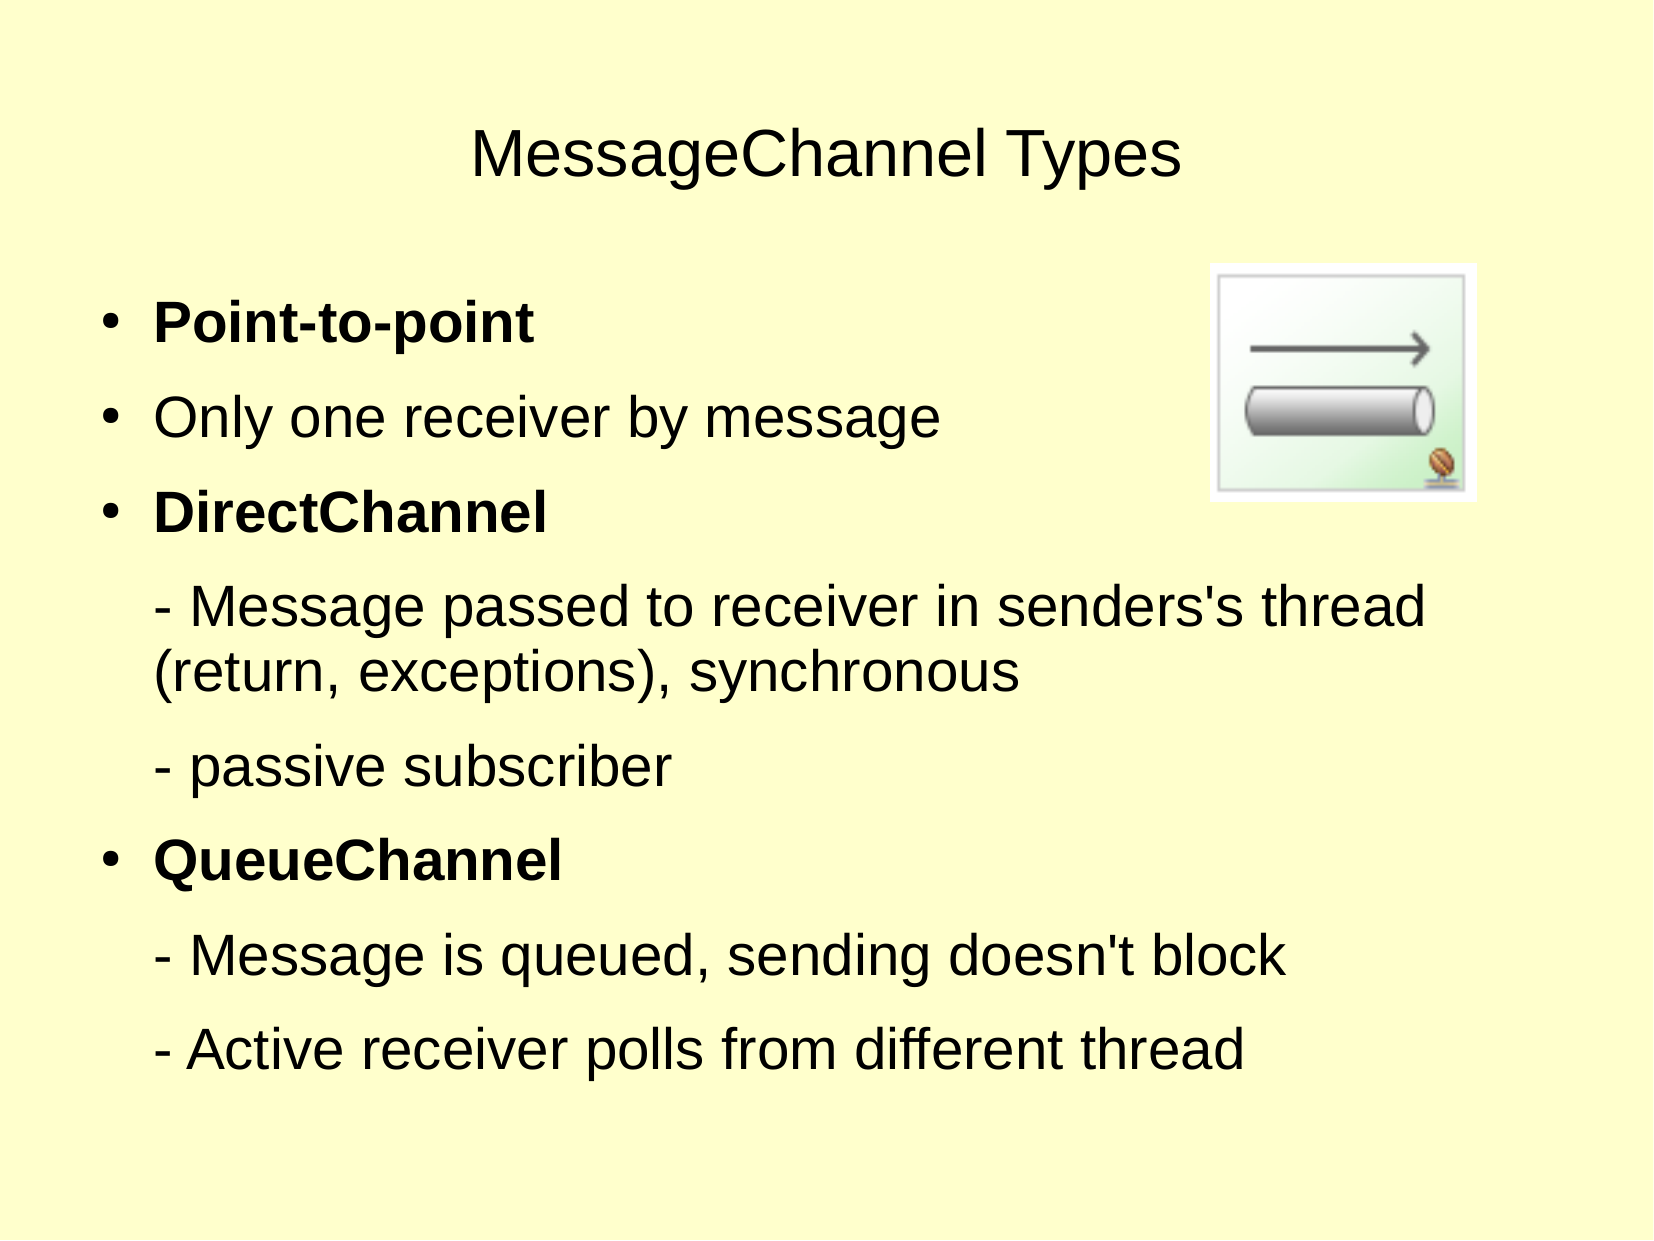

# MessageChannel Types
Point-to-point
Only one receiver by message
DirectChannel
- Message passed to receiver in senders's thread (return, exceptions), synchronous
- passive subscriber
QueueChannel
- Message is queued, sending doesn't block
- Active receiver polls from different thread